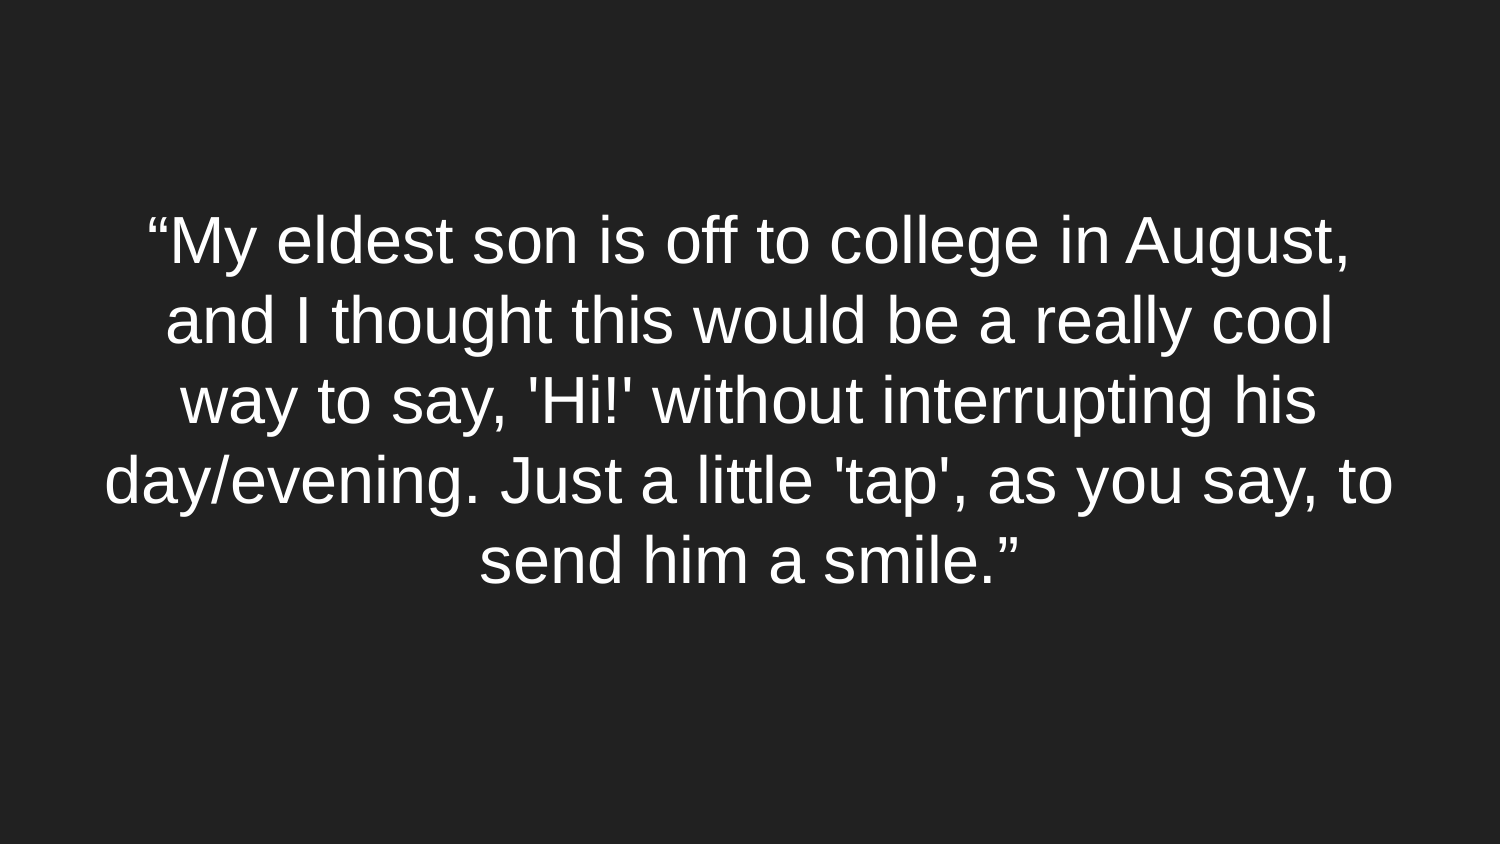

# “My eldest son is off to college in August, and I thought this would be a really cool way to say, 'Hi!' without interrupting his day/evening. Just a little 'tap', as you say, to send him a smile.”